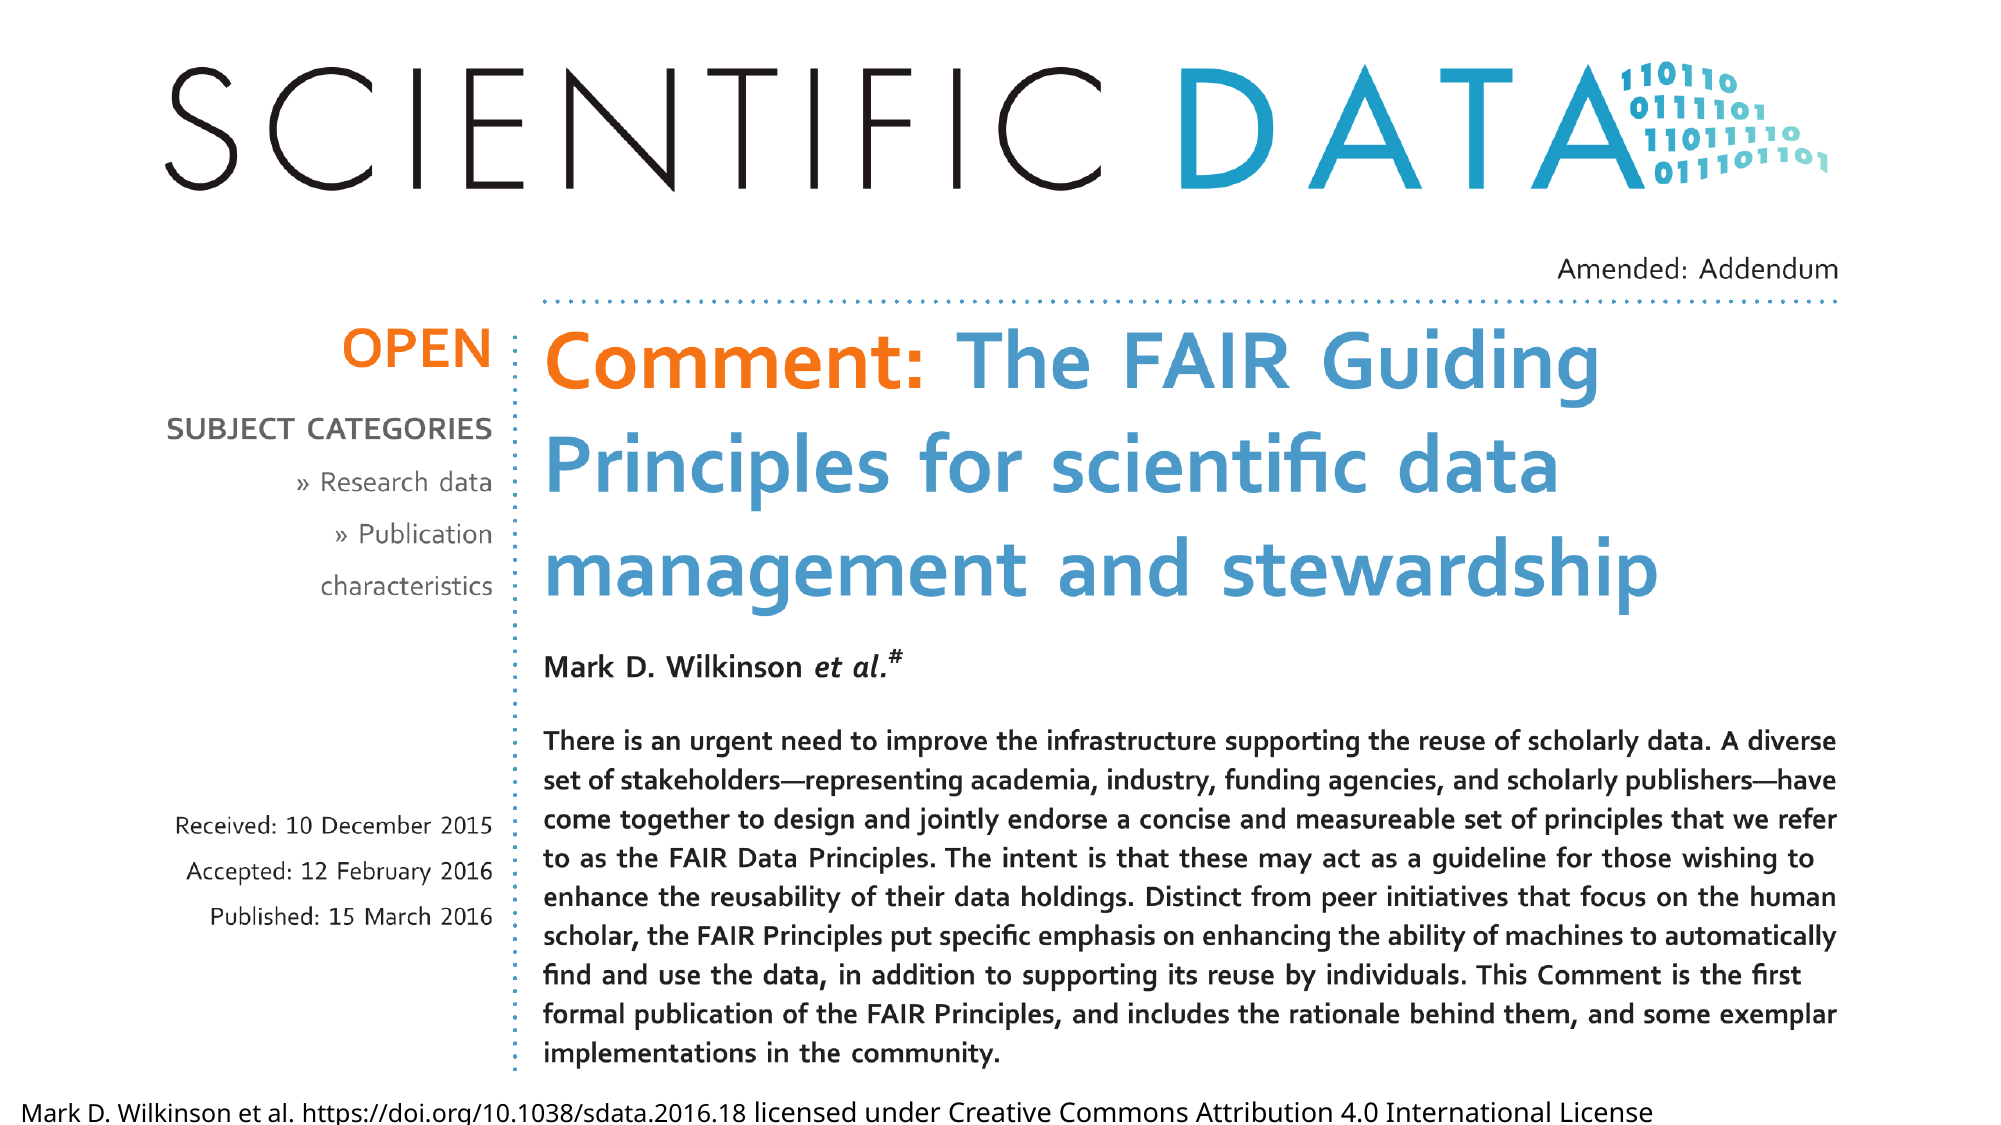

Mark D. Wilkinson et al. https://doi.org/10.1038/sdata.2016.18 licensed under Creative Commons Attribution 4.0 International License